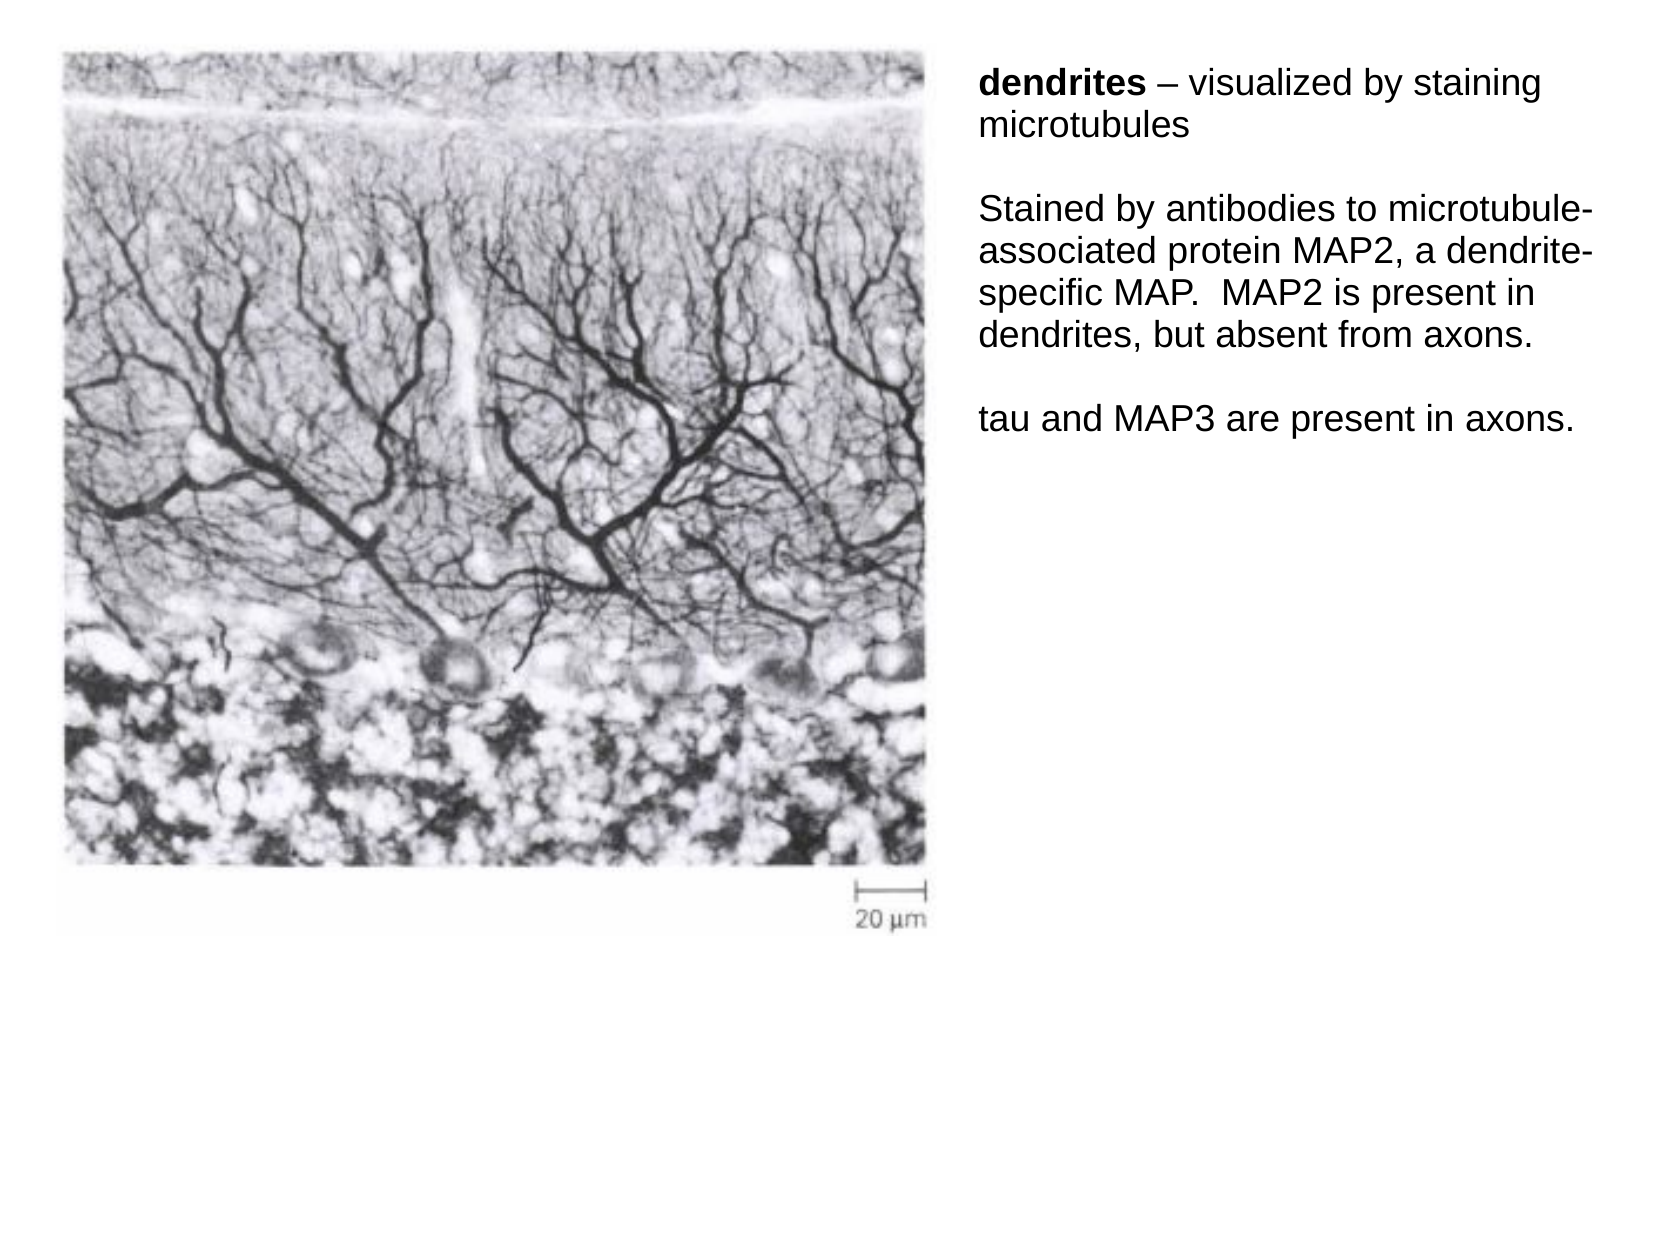

dendrites – visualized by staining microtubules
Stained by antibodies to microtubule-associated protein MAP2, a dendrite-specific MAP. MAP2 is present in dendrites, but absent from axons.
tau and MAP3 are present in axons.